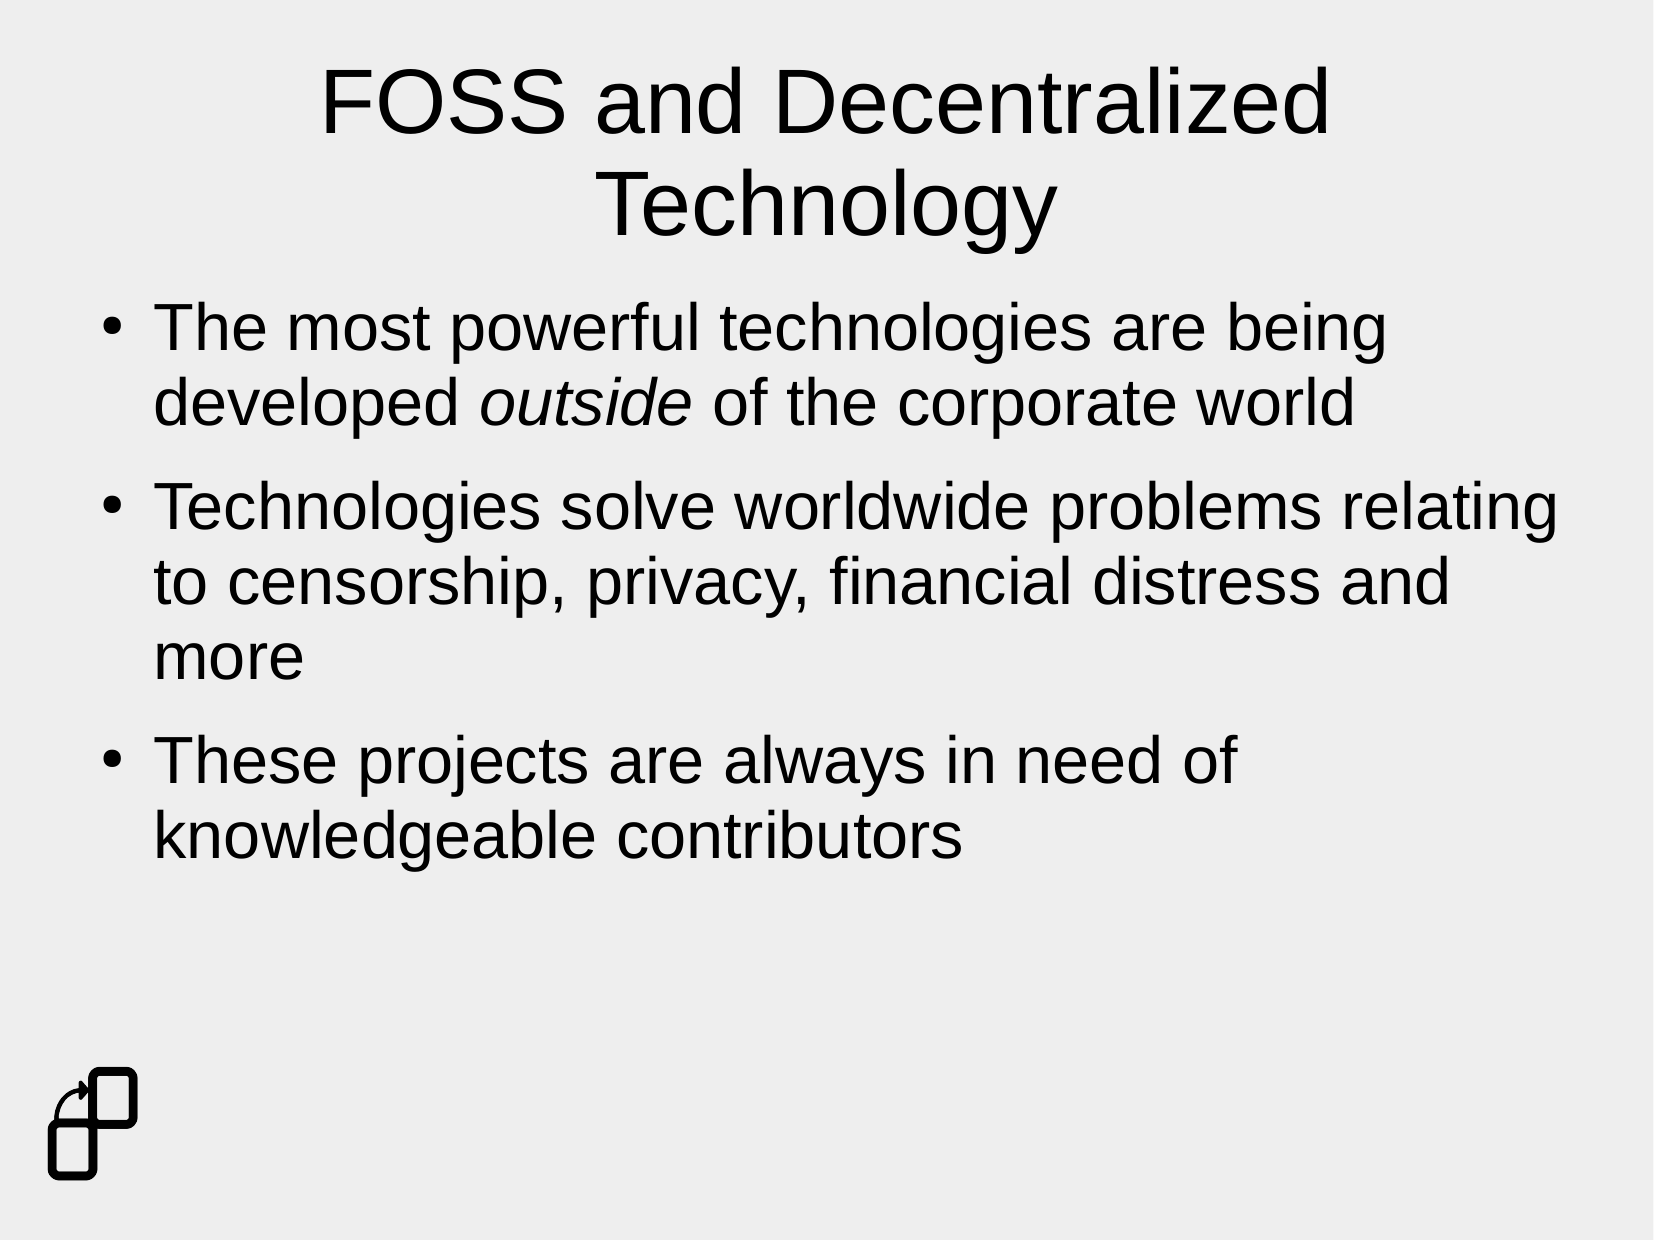

# FOSS and Decentralized Technology
The most powerful technologies are being developed outside of the corporate world
Technologies solve worldwide problems relating to censorship, privacy, financial distress and more
These projects are always in need of knowledgeable contributors